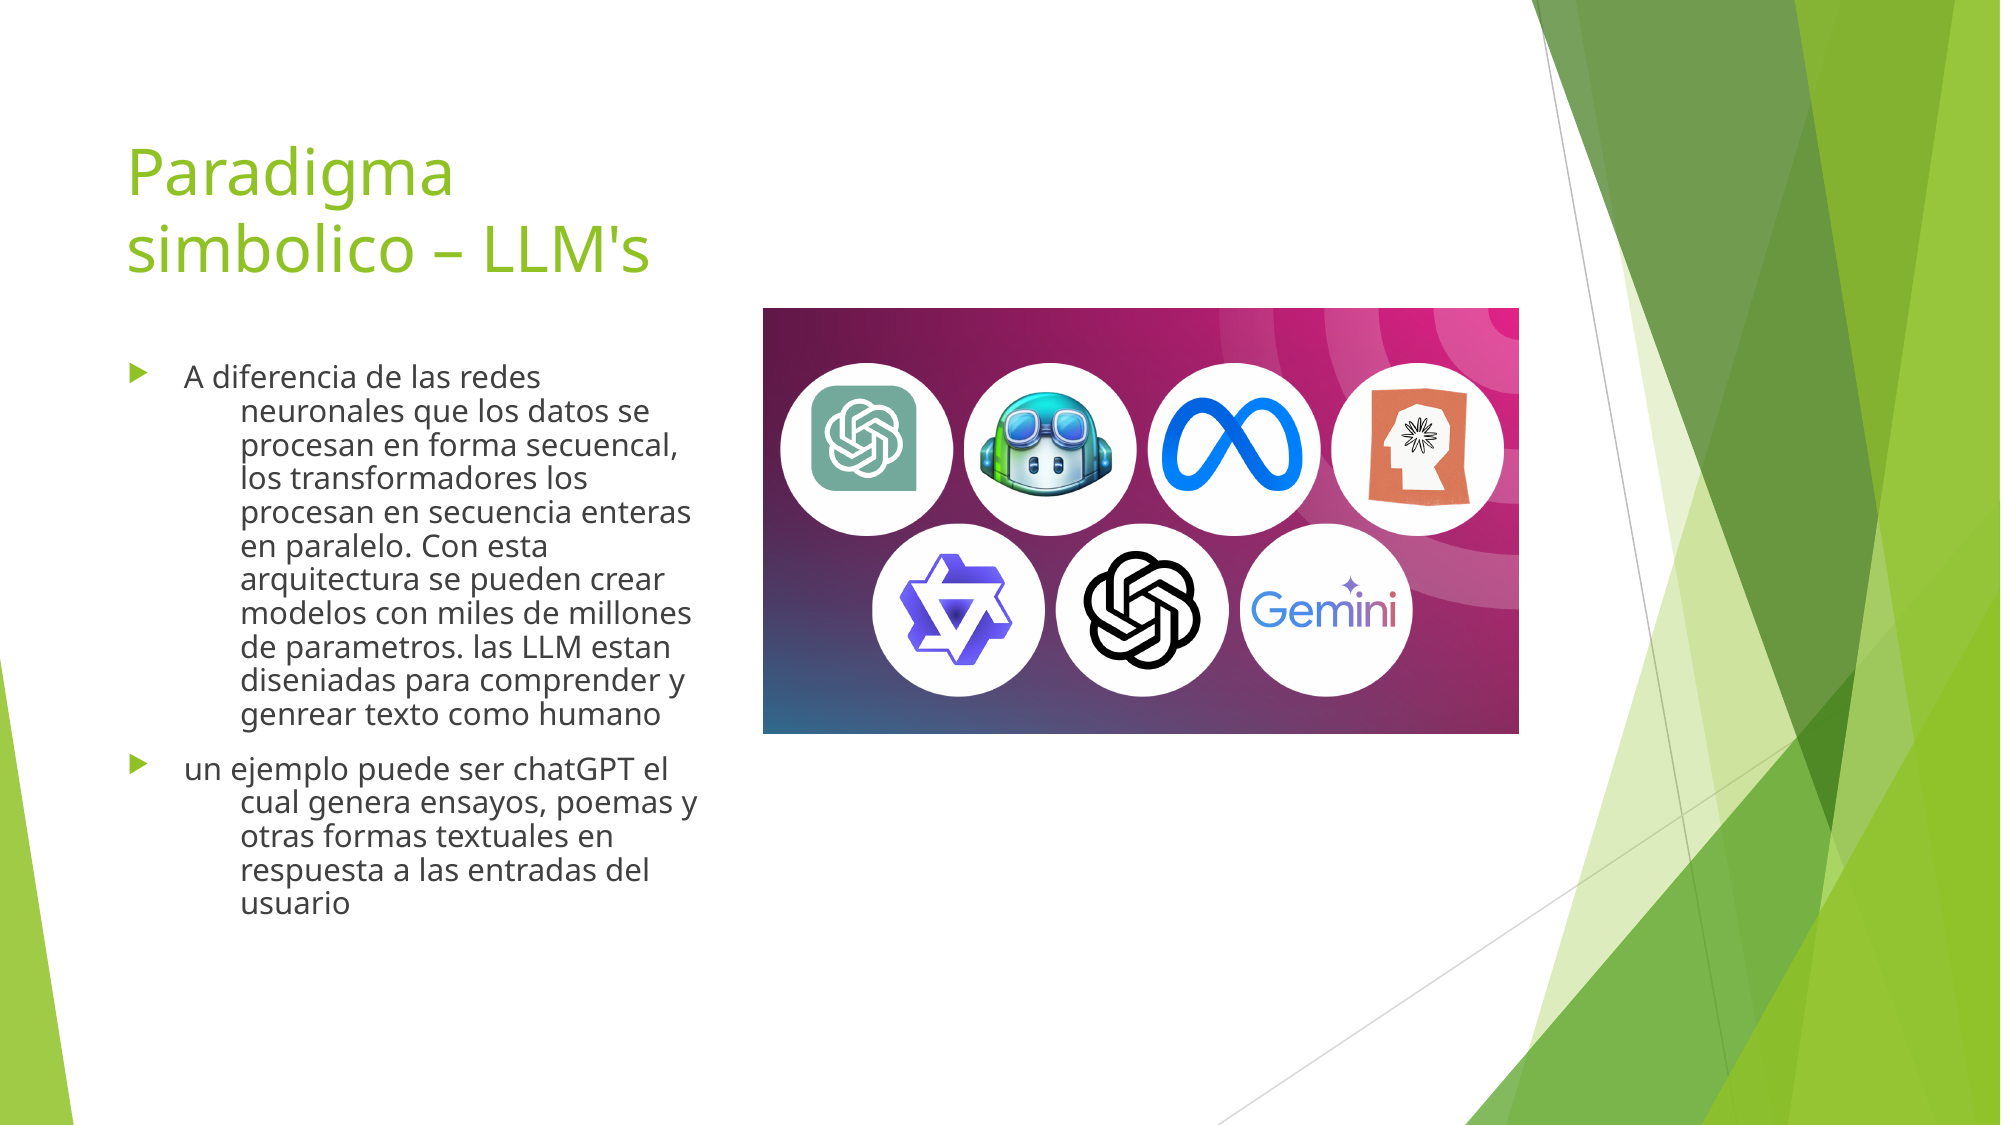

# Paradigma simbolico – LLM's
A diferencia de las redes neuronales que los datos se procesan en forma secuencal, los transformadores los procesan en secuencia enteras en paralelo. Con esta arquitectura se pueden crear modelos con miles de millones de parametros. las LLM estan diseniadas para comprender y genrear texto como humano
un ejemplo puede ser chatGPT el cual genera ensayos, poemas y otras formas textuales en respuesta a las entradas del usuario